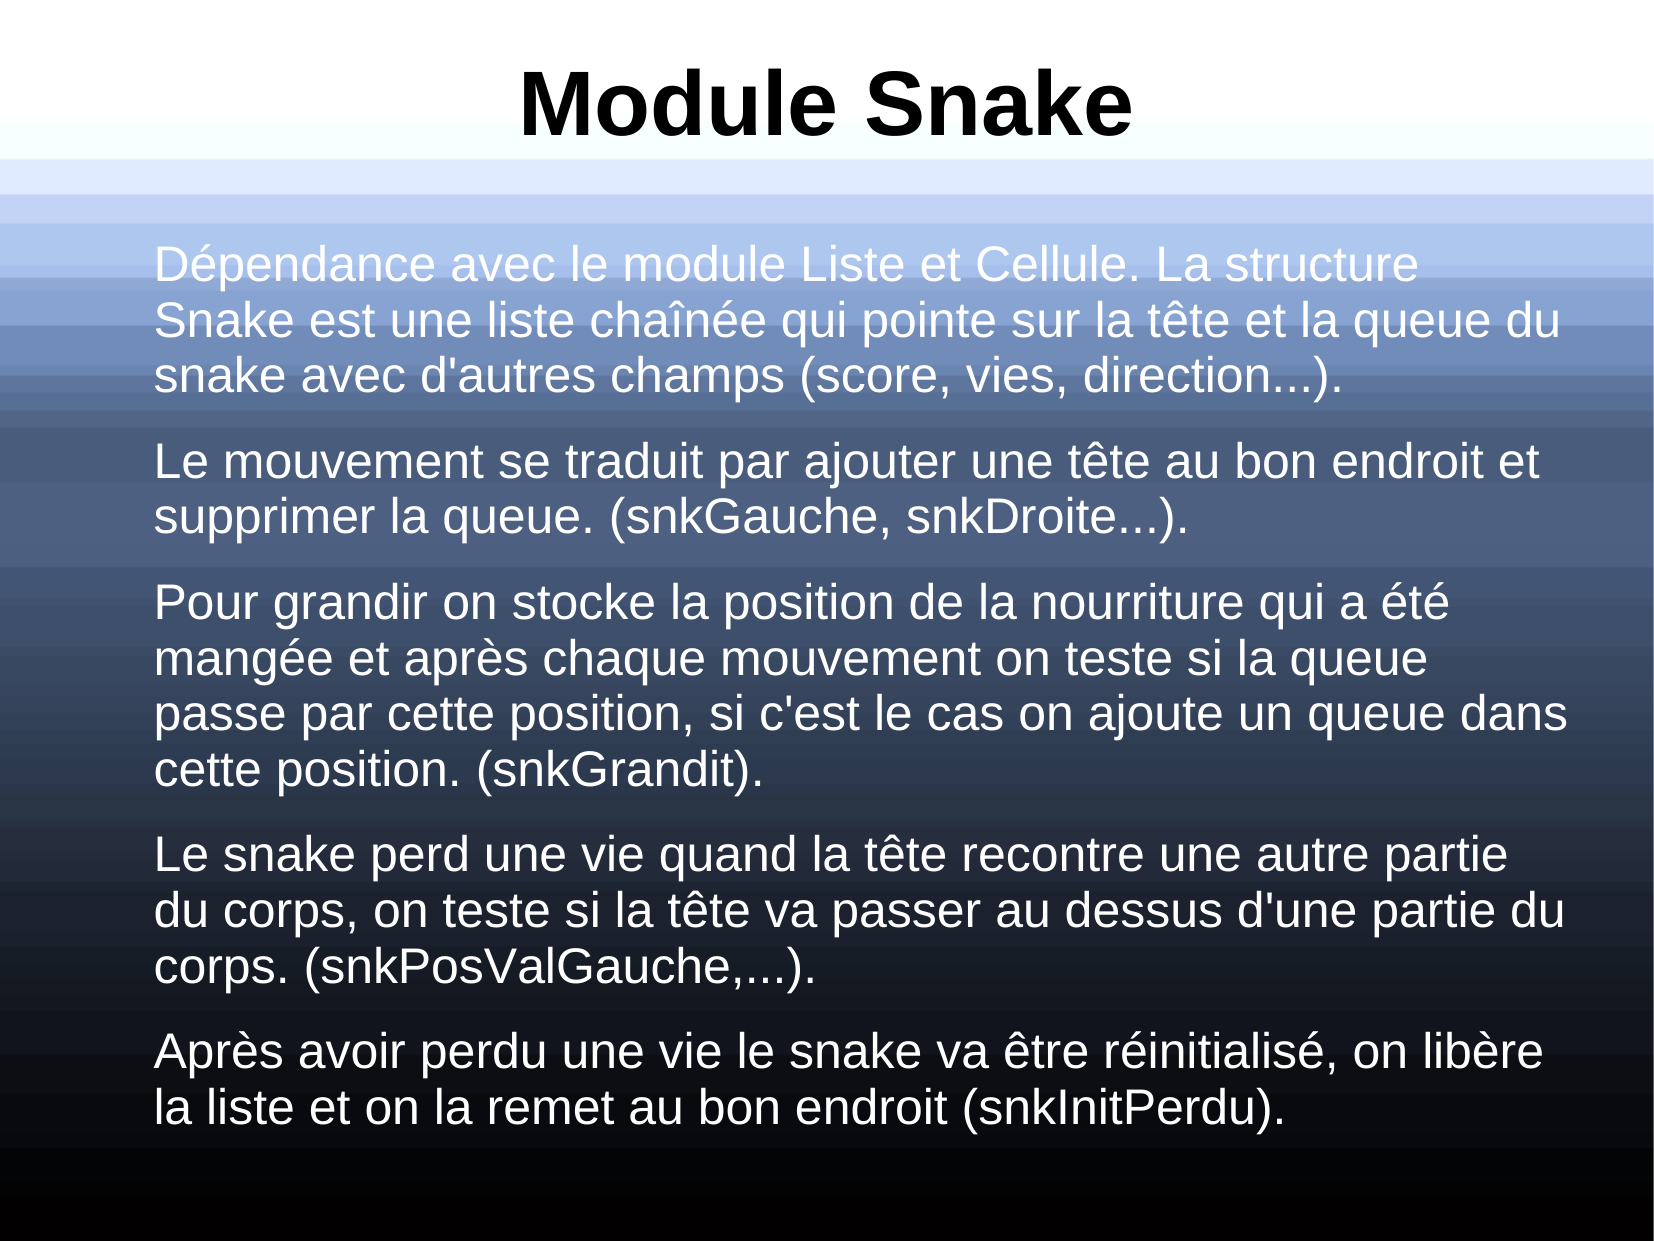

# Module Snake
Dépendance avec le module Liste et Cellule. La structure Snake est une liste chaînée qui pointe sur la tête et la queue du snake avec d'autres champs (score, vies, direction...).
Le mouvement se traduit par ajouter une tête au bon endroit et supprimer la queue. (snkGauche, snkDroite...).
Pour grandir on stocke la position de la nourriture qui a été mangée et après chaque mouvement on teste si la queue passe par cette position, si c'est le cas on ajoute un queue dans cette position. (snkGrandit).
Le snake perd une vie quand la tête recontre une autre partie du corps, on teste si la tête va passer au dessus d'une partie du corps. (snkPosValGauche,...).
Après avoir perdu une vie le snake va être réinitialisé, on libère la liste et on la remet au bon endroit (snkInitPerdu).